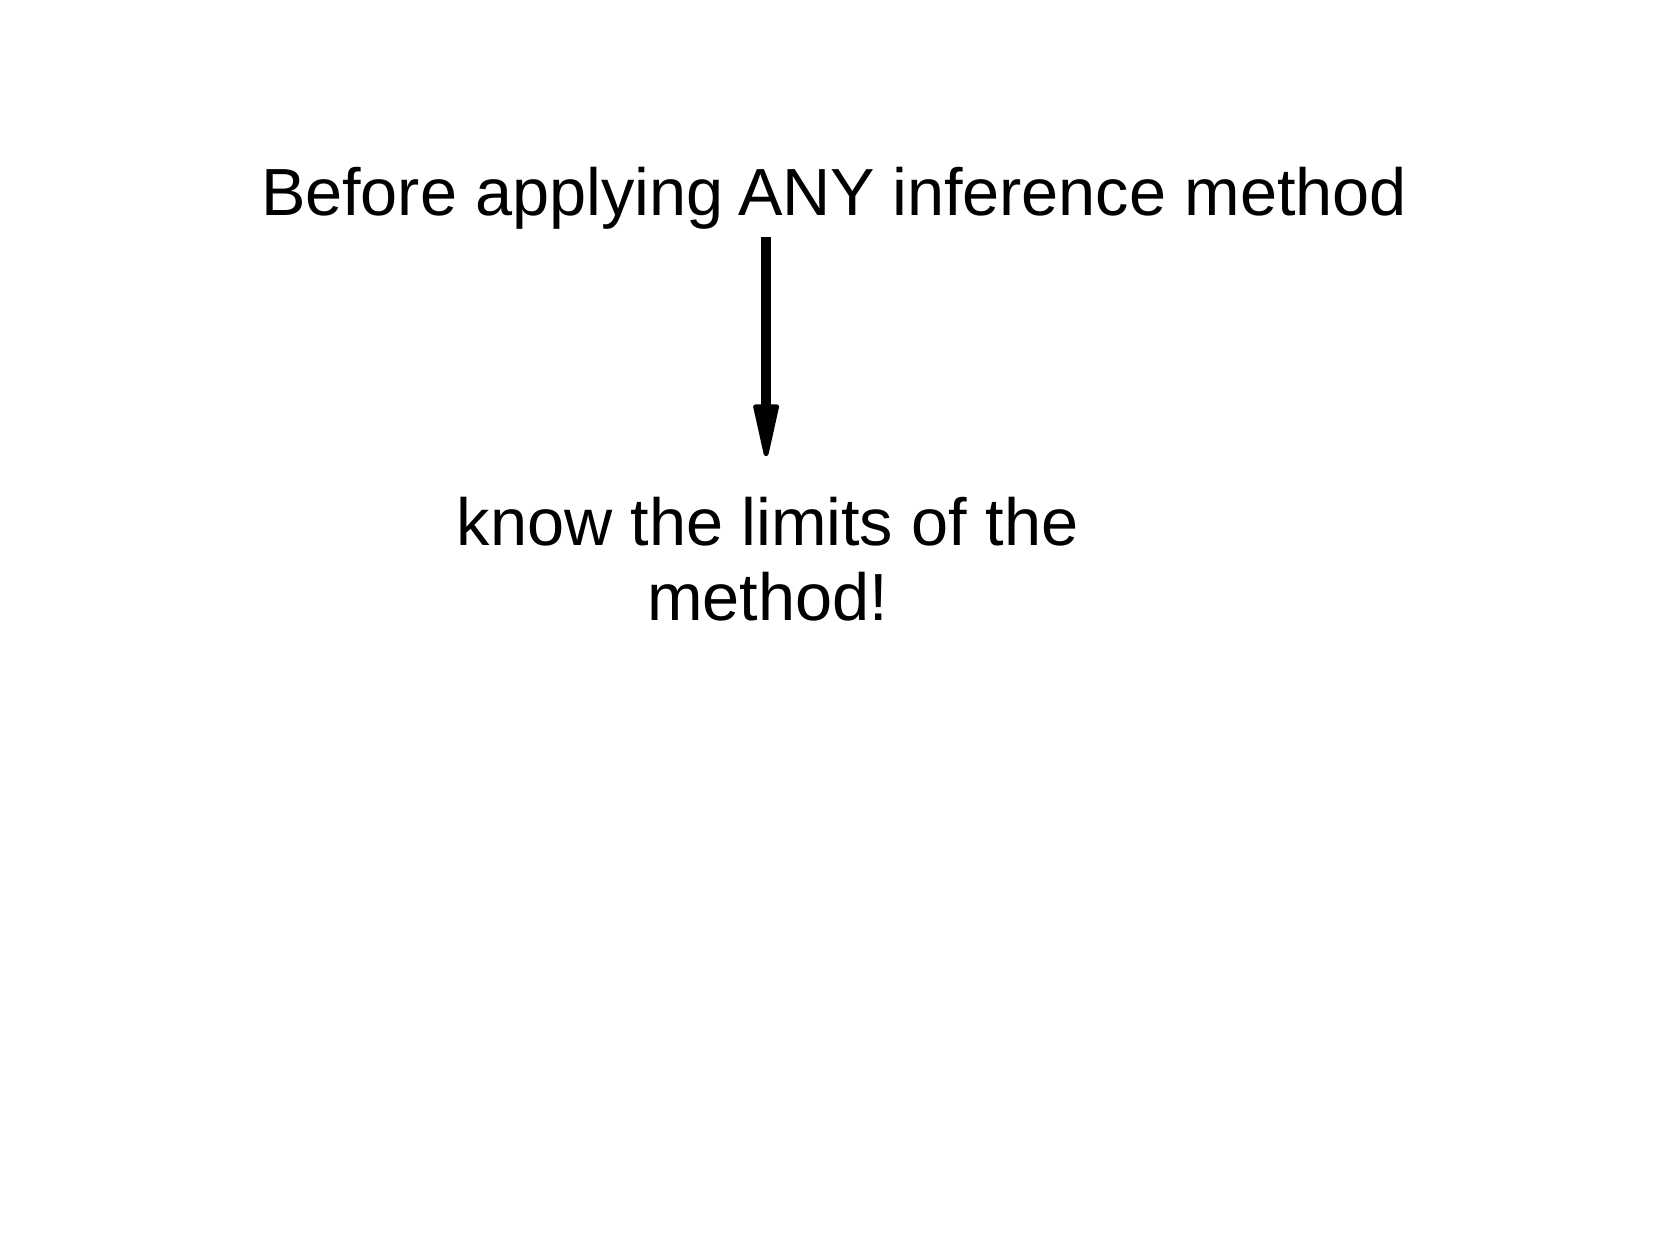

Before applying ANY inference method
know the limits of the method!